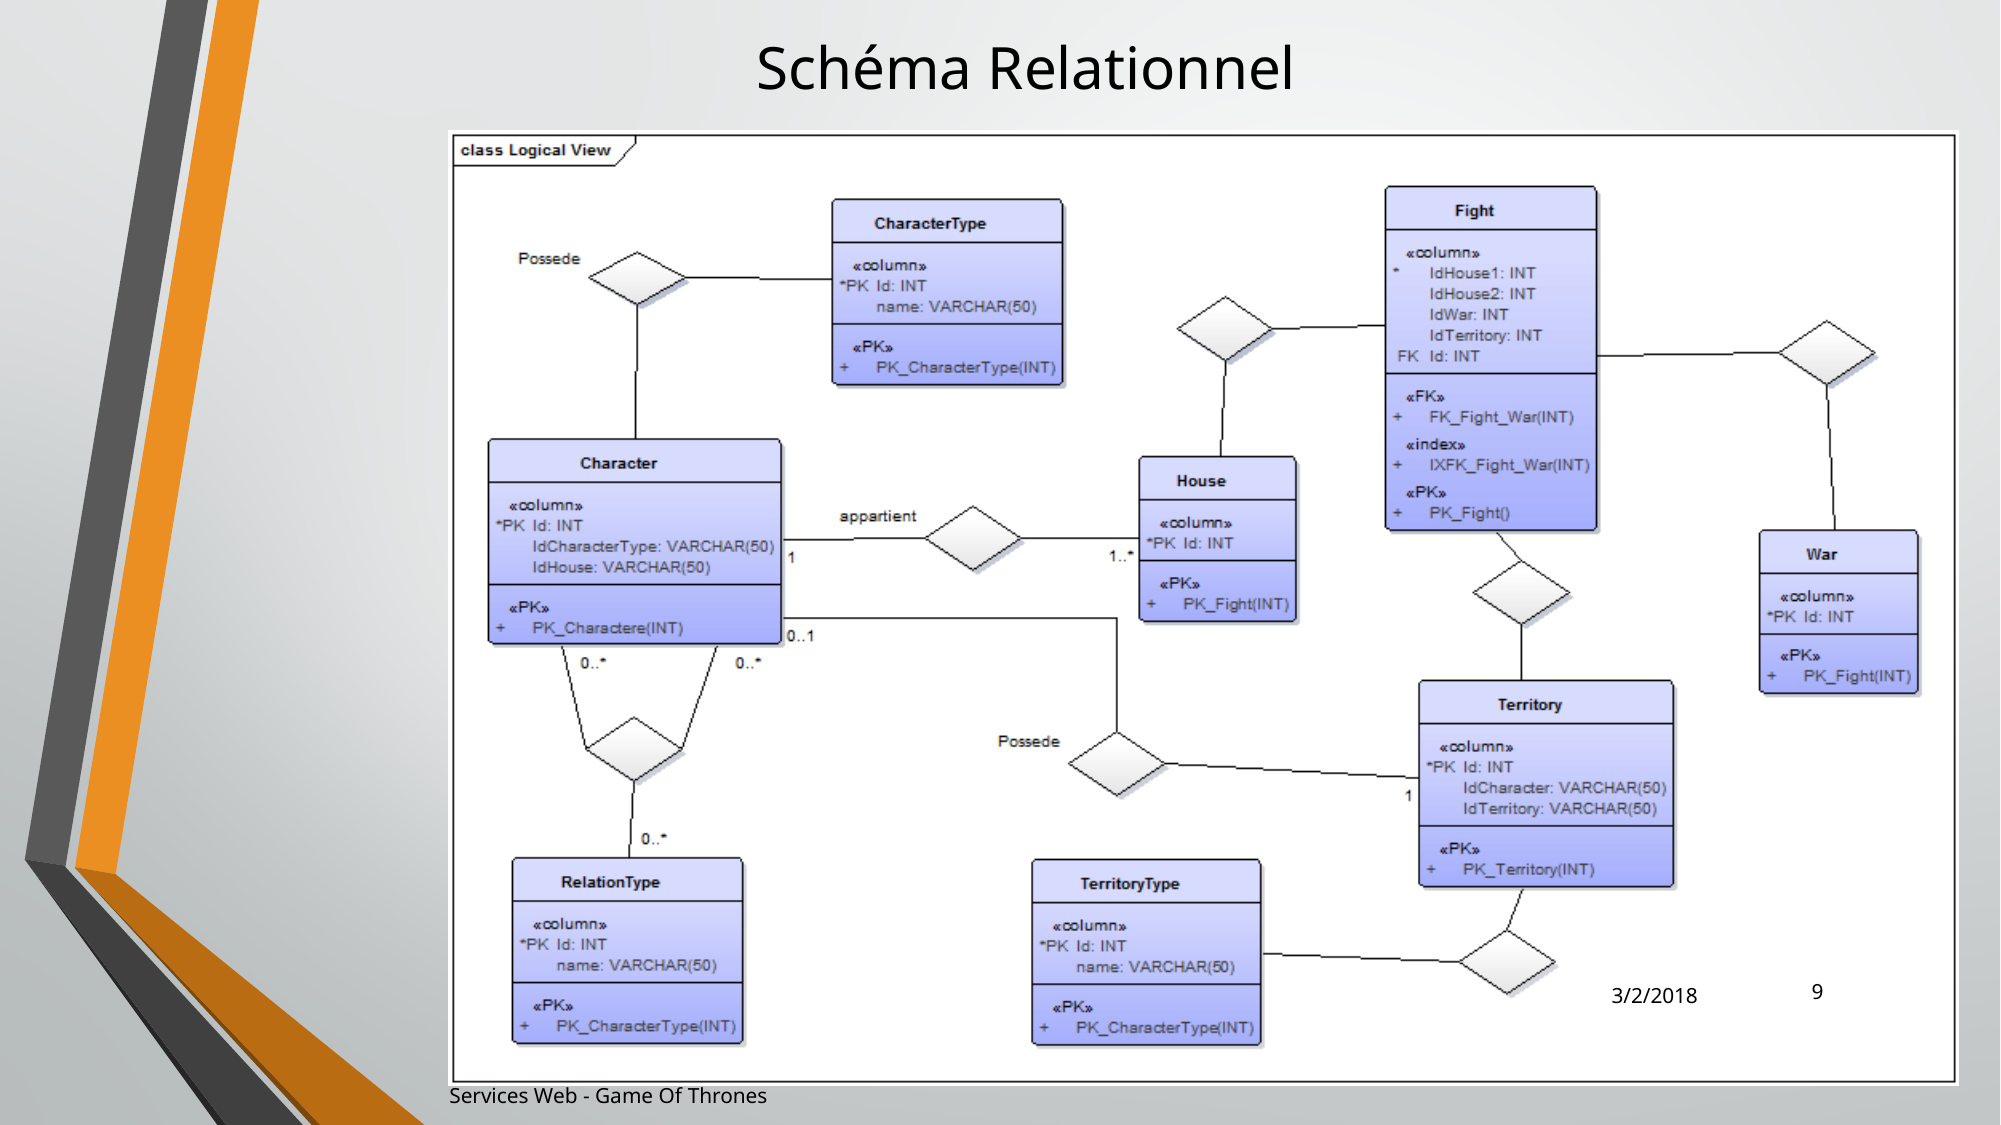

Schéma Relationnel
3/2/2018
Services Web - Game Of Thrones